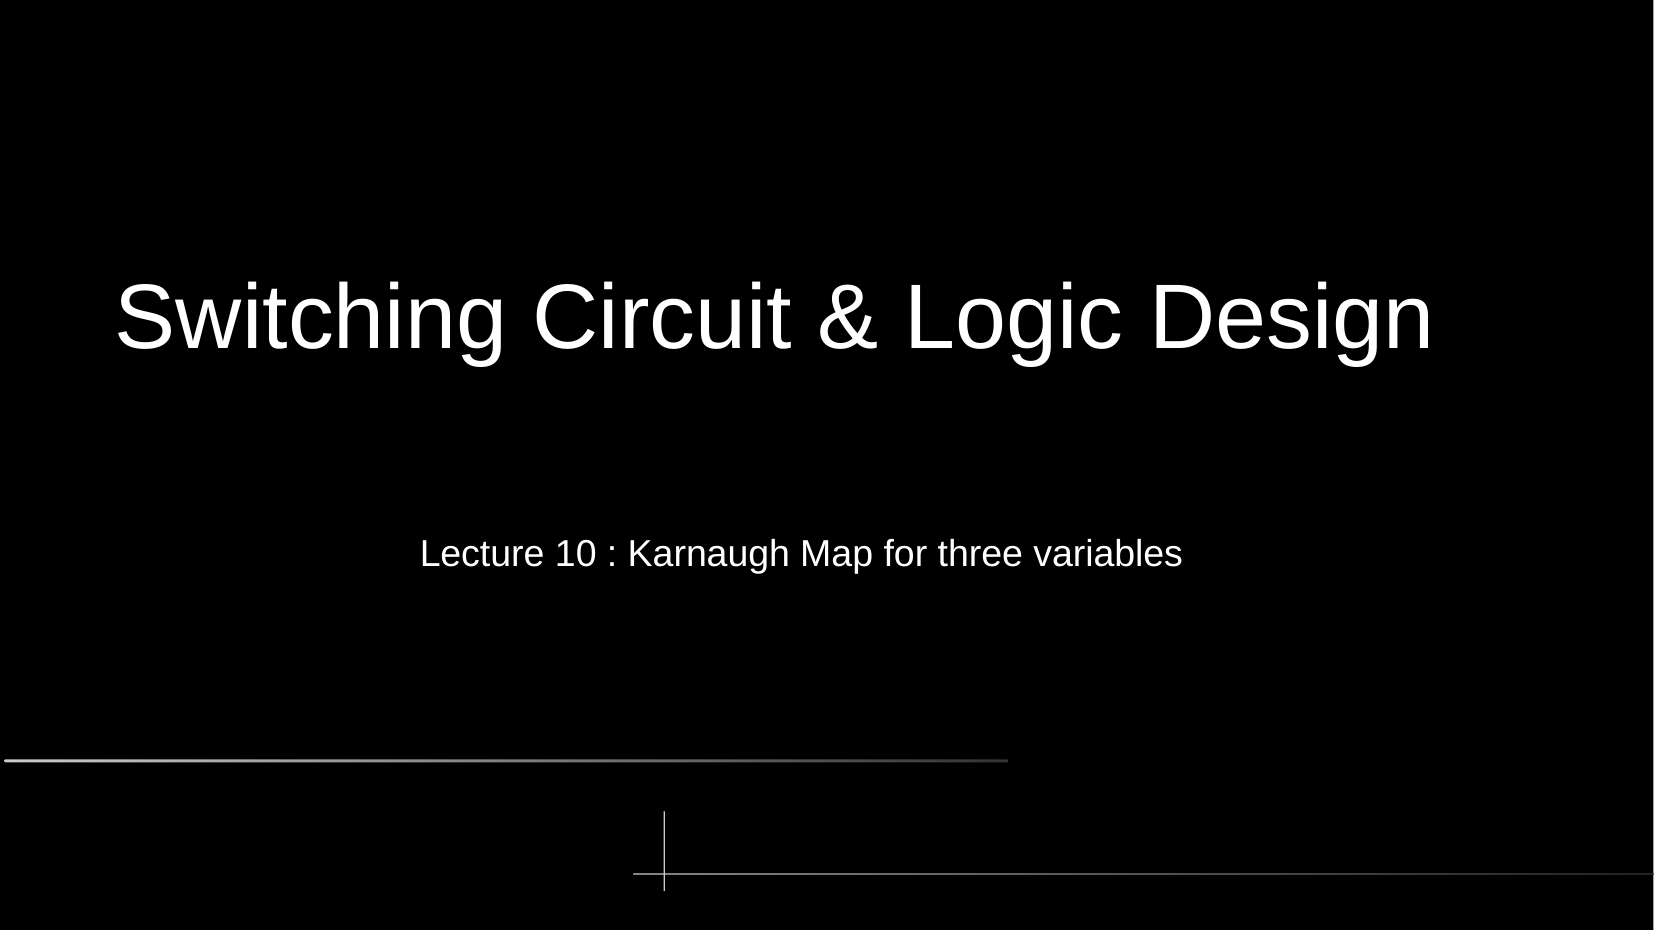

# Switching Circuit & Logic Design
Lecture 10 : Karnaugh Map for three variables